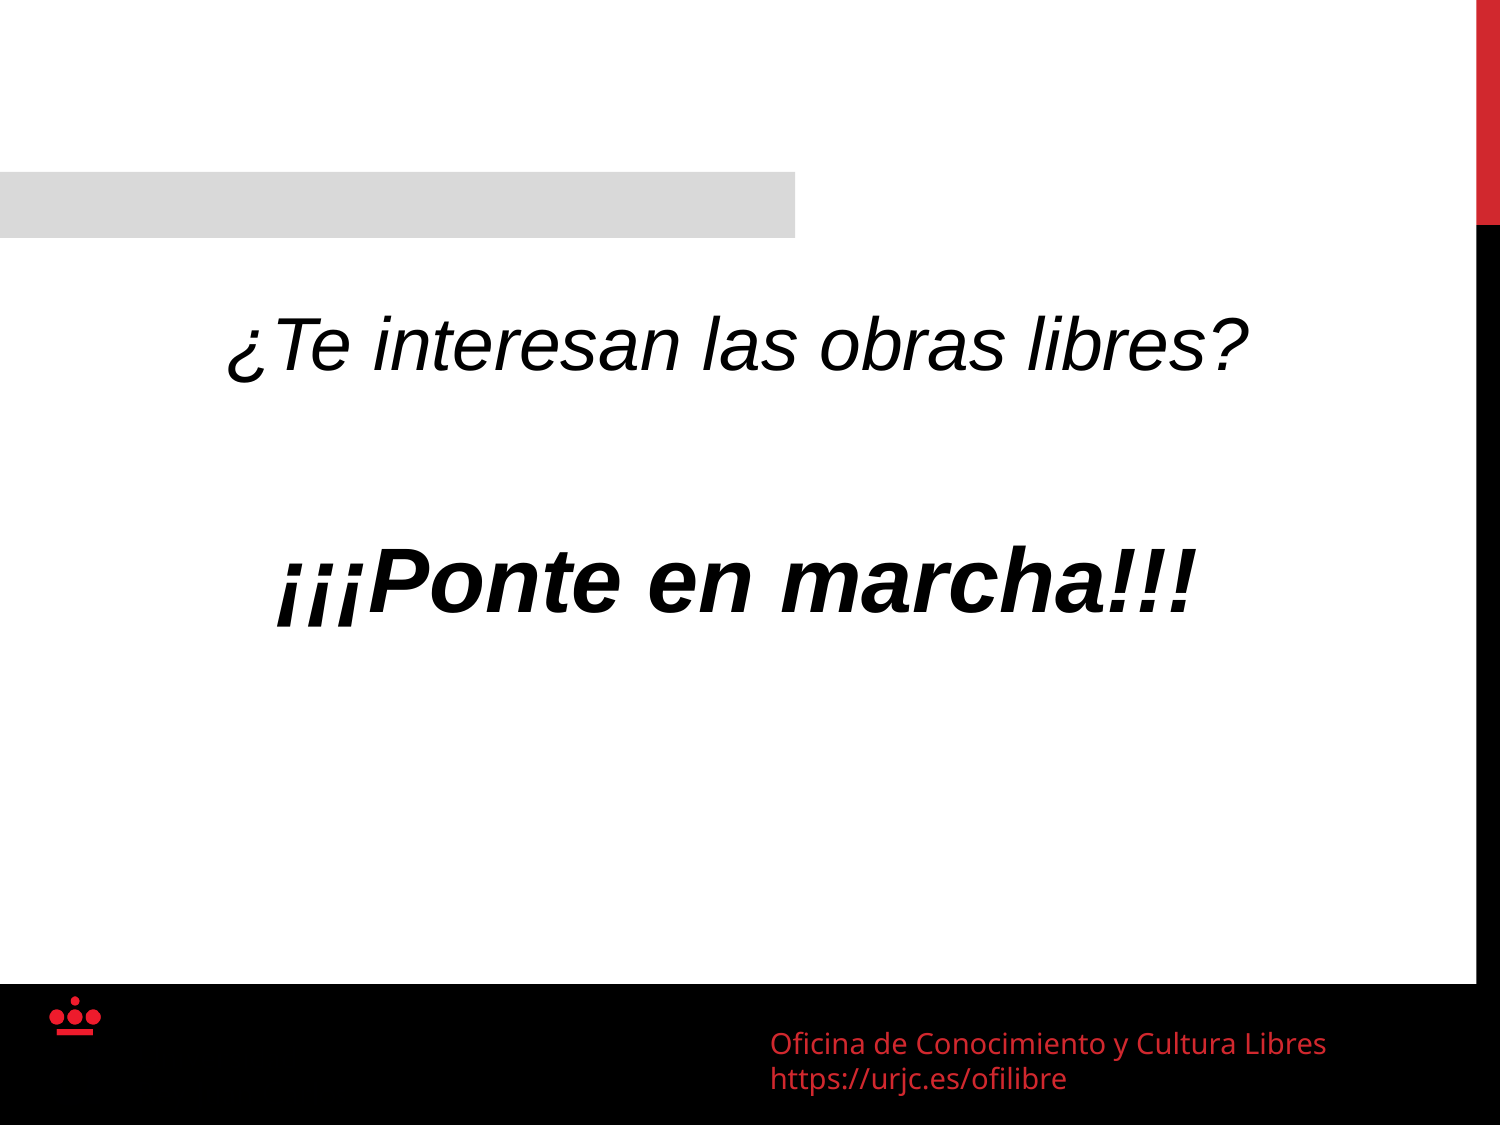

#
¿Te interesan las obras libres?
¡¡¡Ponte en marcha!!!
Oficina de Conocimiento y Cultura Libres
https://urjc.es/ofilibre